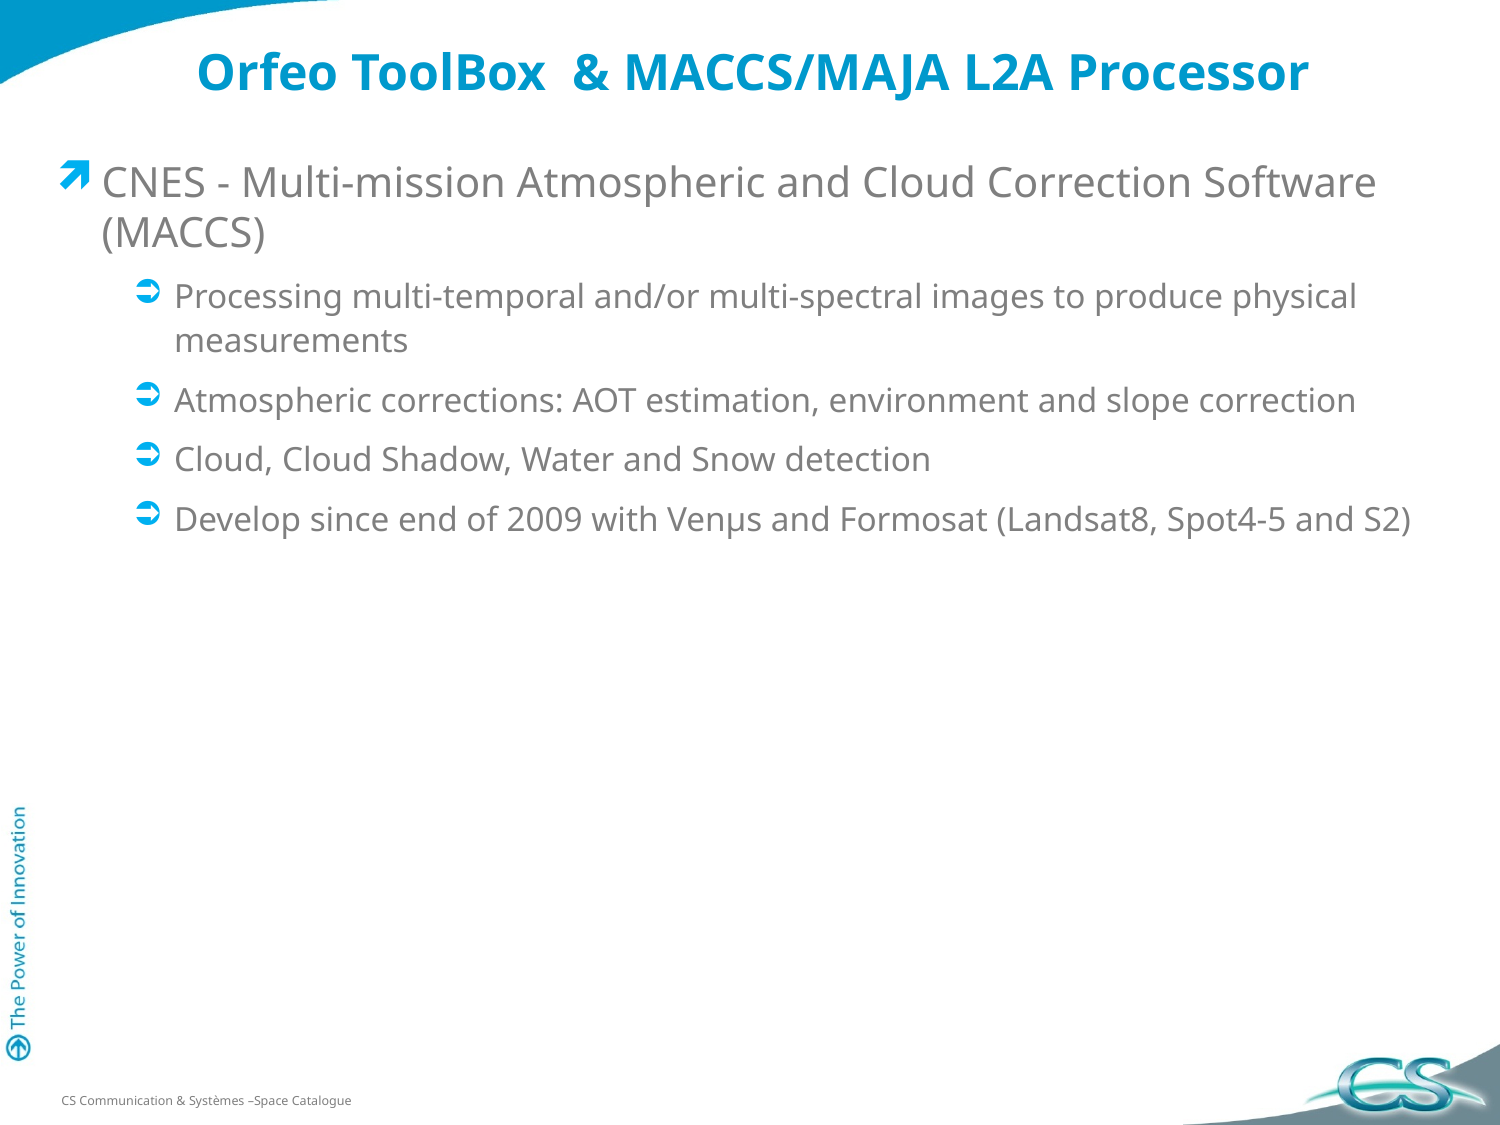

# Orfeo ToolBox & MACCS/MAJA L2A Processor
CNES - Multi-mission Atmospheric and Cloud Correction Software (MACCS)
Processing multi-temporal and/or multi-spectral images to produce physical measurements
Atmospheric corrections: AOT estimation, environment and slope correction
Cloud, Cloud Shadow, Water and Snow detection
Develop since end of 2009 with Venµs and Formosat (Landsat8, Spot4-5 and S2)